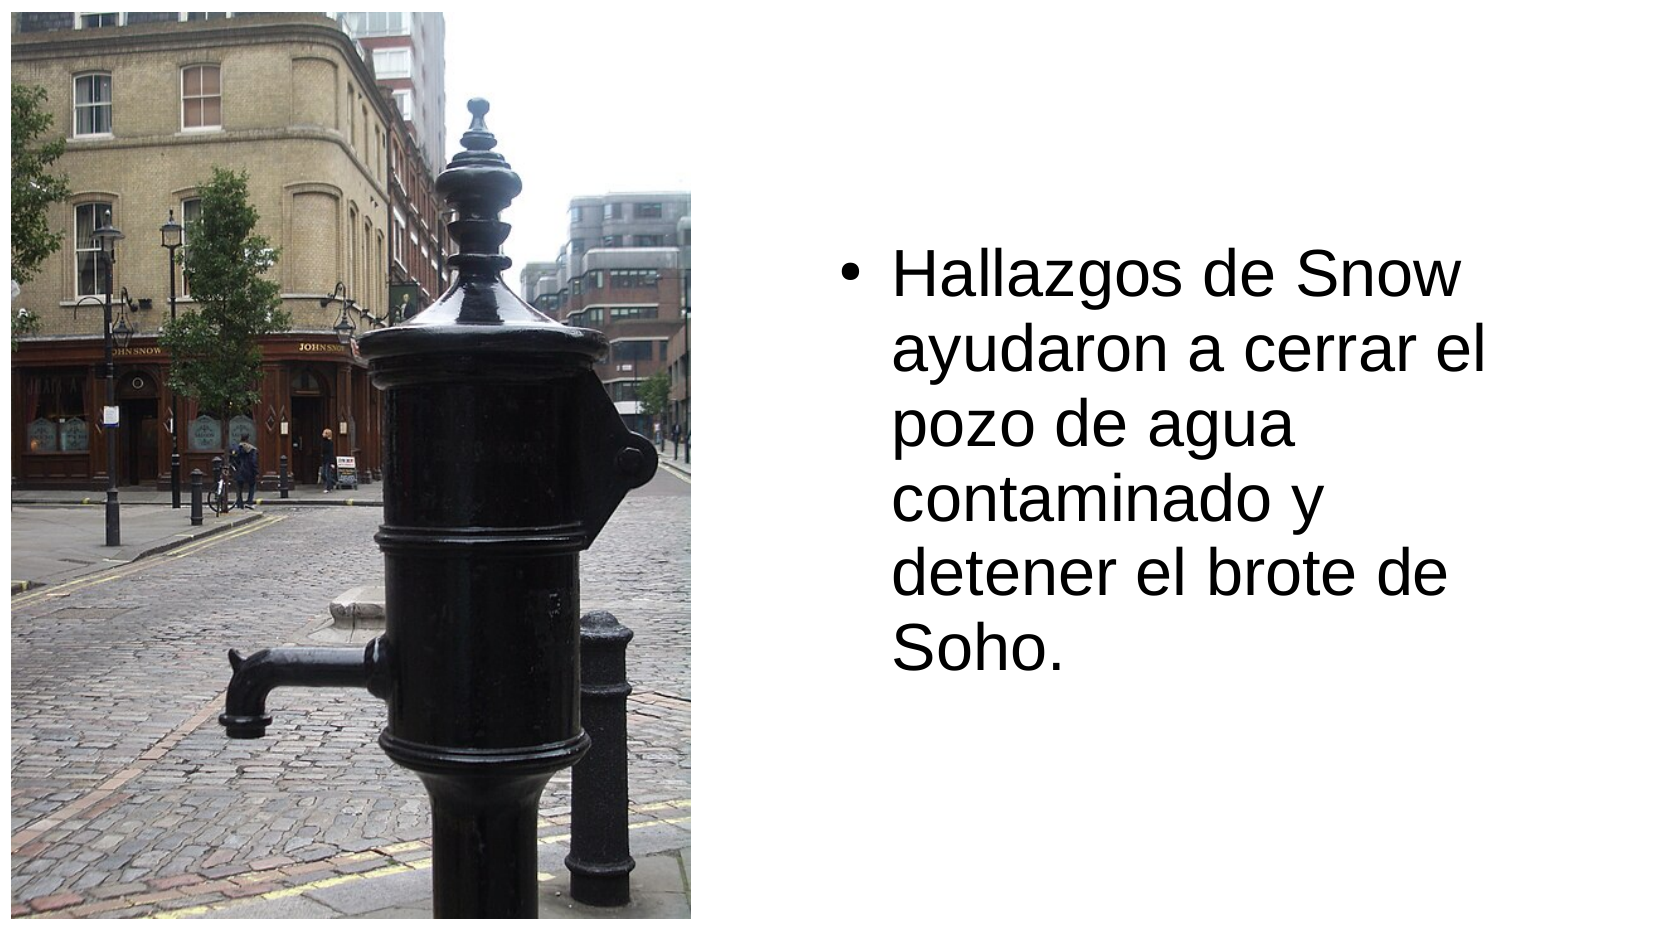

# Hallazgos de Snow ayudaron a cerrar el pozo de agua contaminado y detener el brote de Soho.